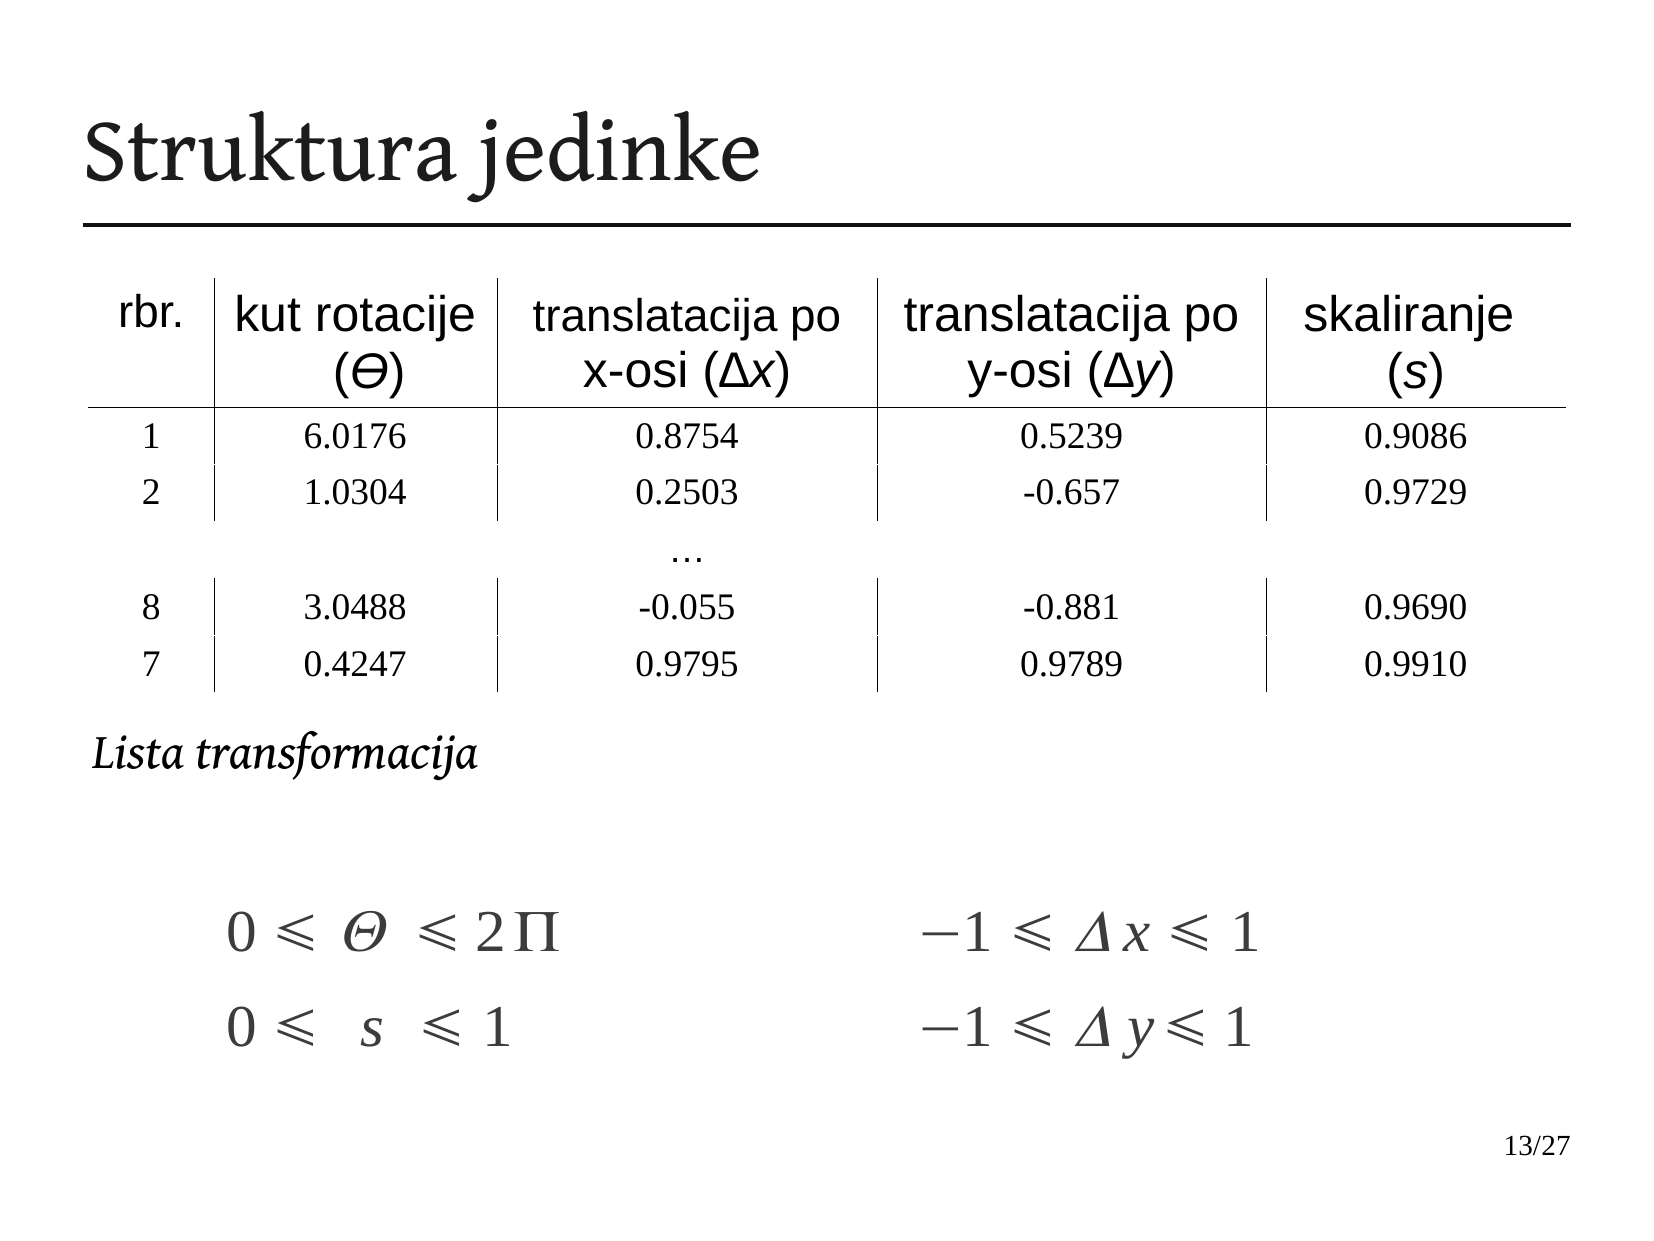

# Struktura jedinke
| rbr. | kut rotacije (ϴ) | translatacija po x-osi (∆x) | translatacija po y-osi (∆y) | skaliranje (s) |
| --- | --- | --- | --- | --- |
| 1 | 6.0176 | 0.8754 | 0.5239 | 0.9086 |
| 2 | 1.0304 | 0.2503 | -0.657 | 0.9729 |
| | | … | | |
| 8 | 3.0488 | -0.055 | -0.881 | 0.9690 |
| 7 | 0.4247 | 0.9795 | 0.9789 | 0.9910 |
Lista transformacija
13